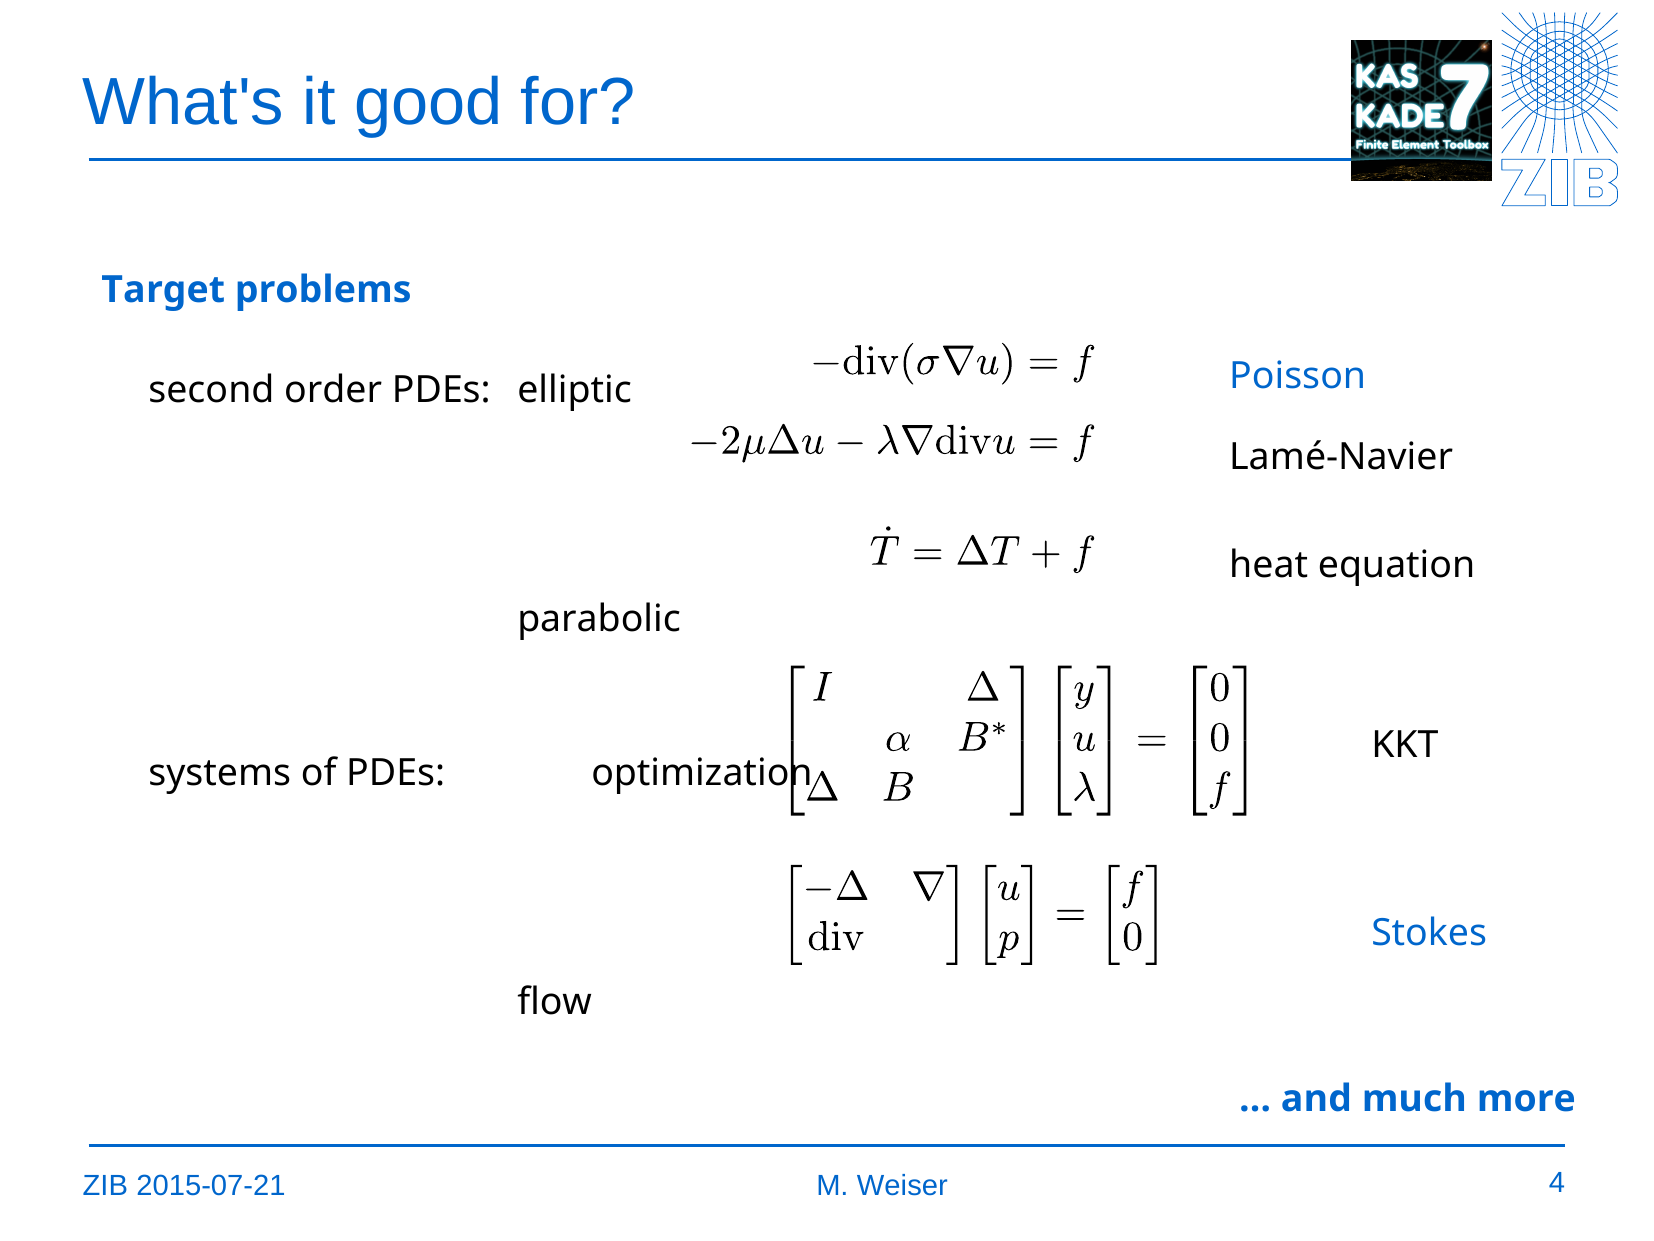

# What's it good for?
Target problems
second order PDEs:	elliptic
					parabolic
systems of PDEs:		optimization
					flow
Poisson
Lamé-Navier
heat equation
KKT
Stokes
… and much more
4
ZIB 2015-07-21
M. Weiser